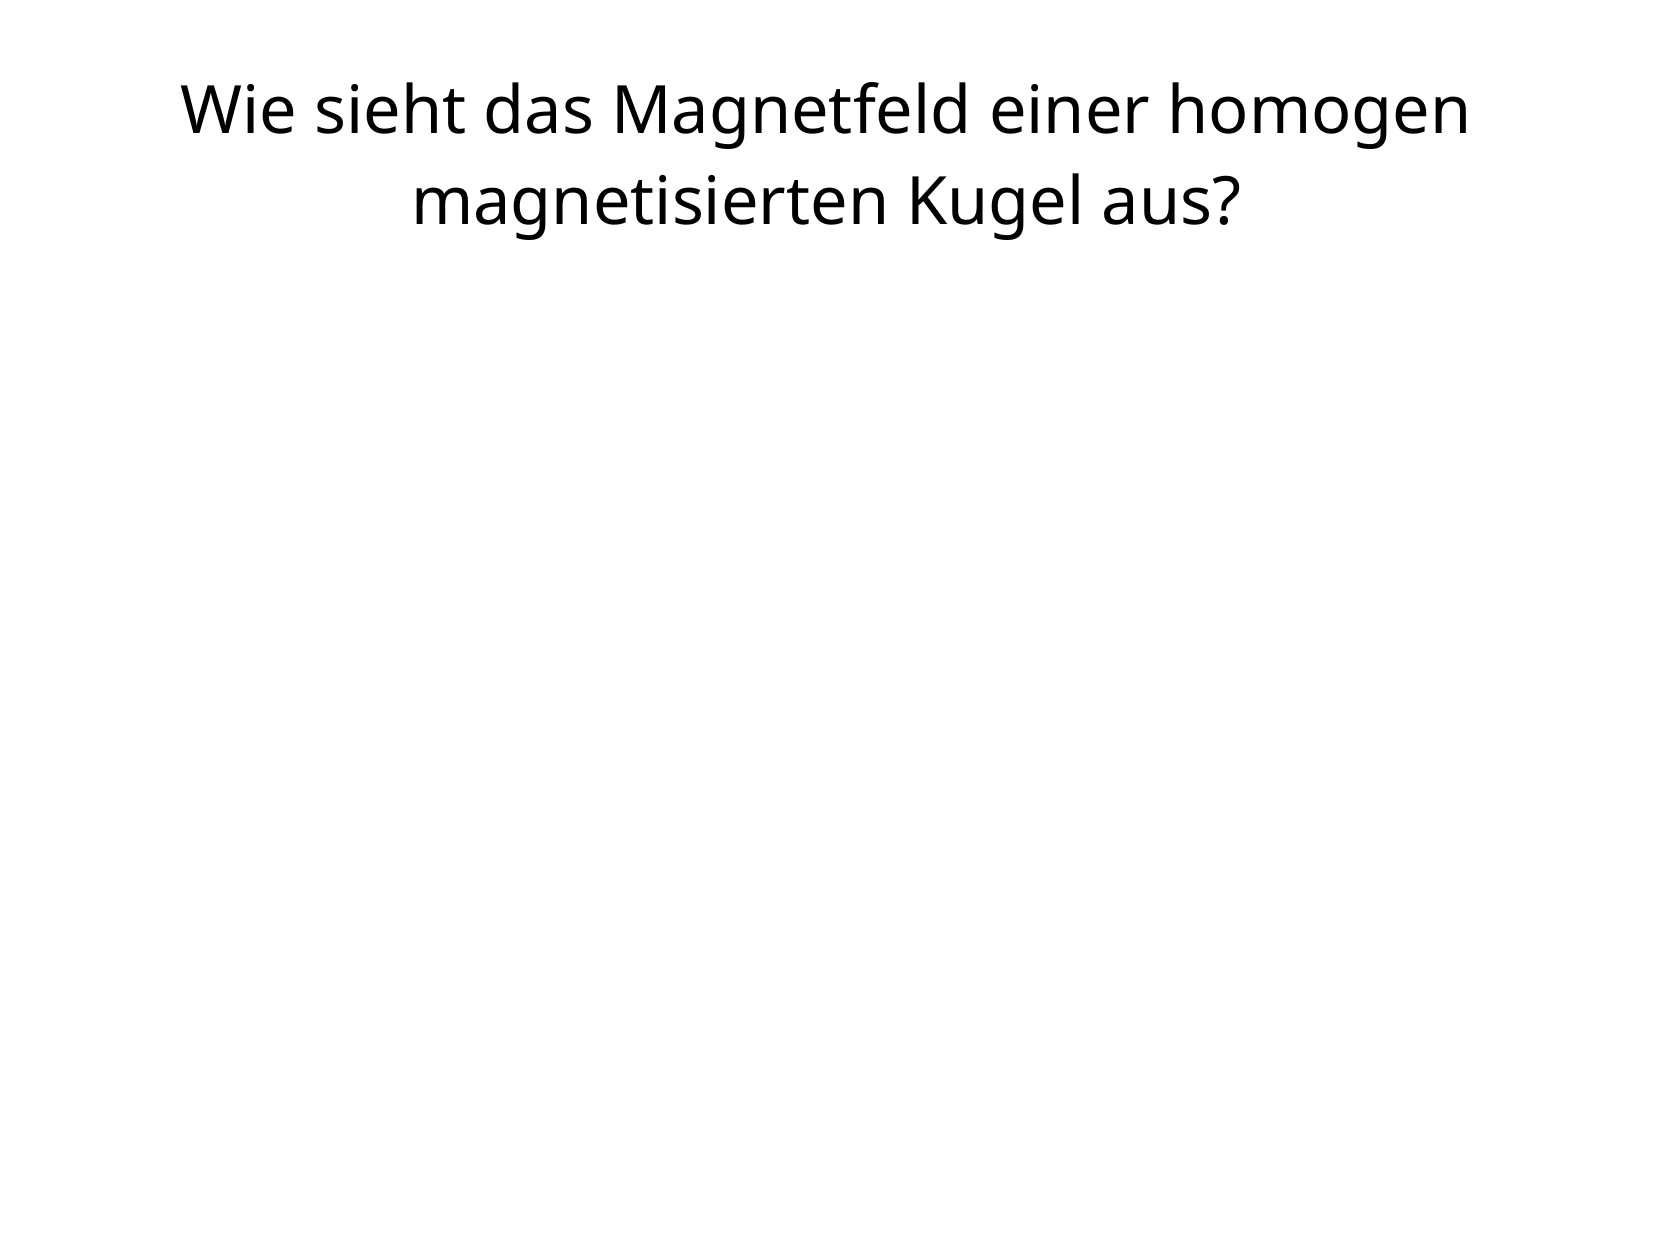

# Wie sieht das Magnetfeld einer homogen magnetisierten Kugel aus?